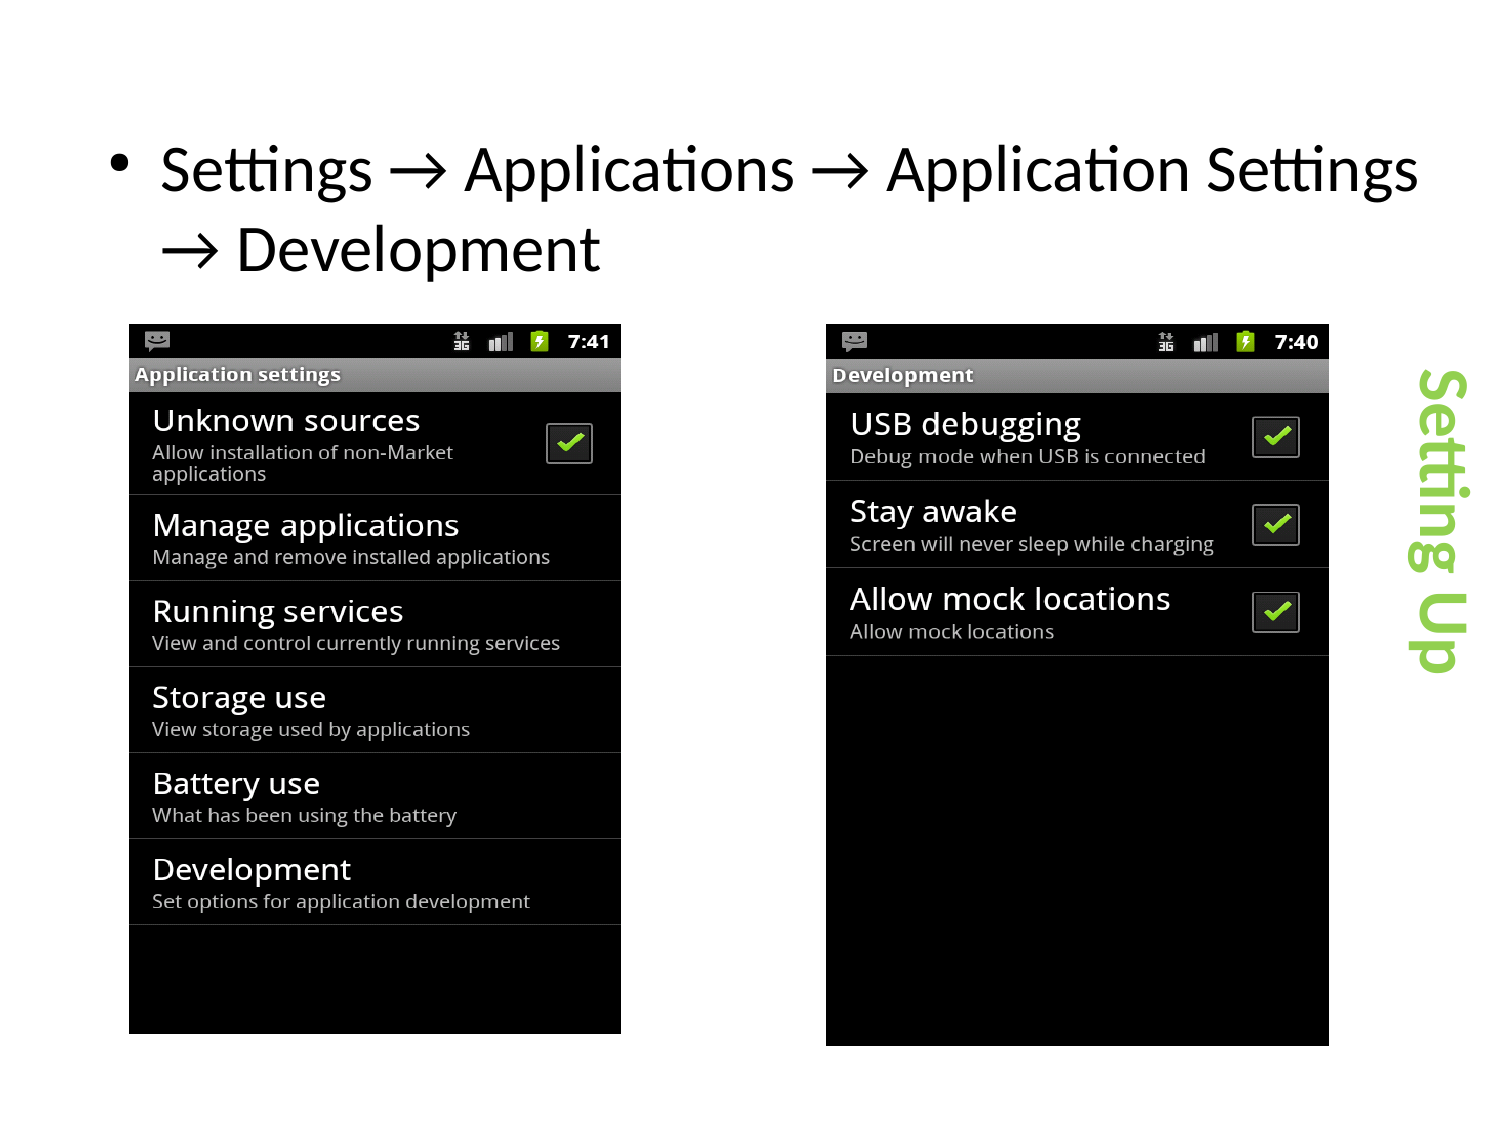

Settings → Applications → Application Settings → Development
# Setting Up